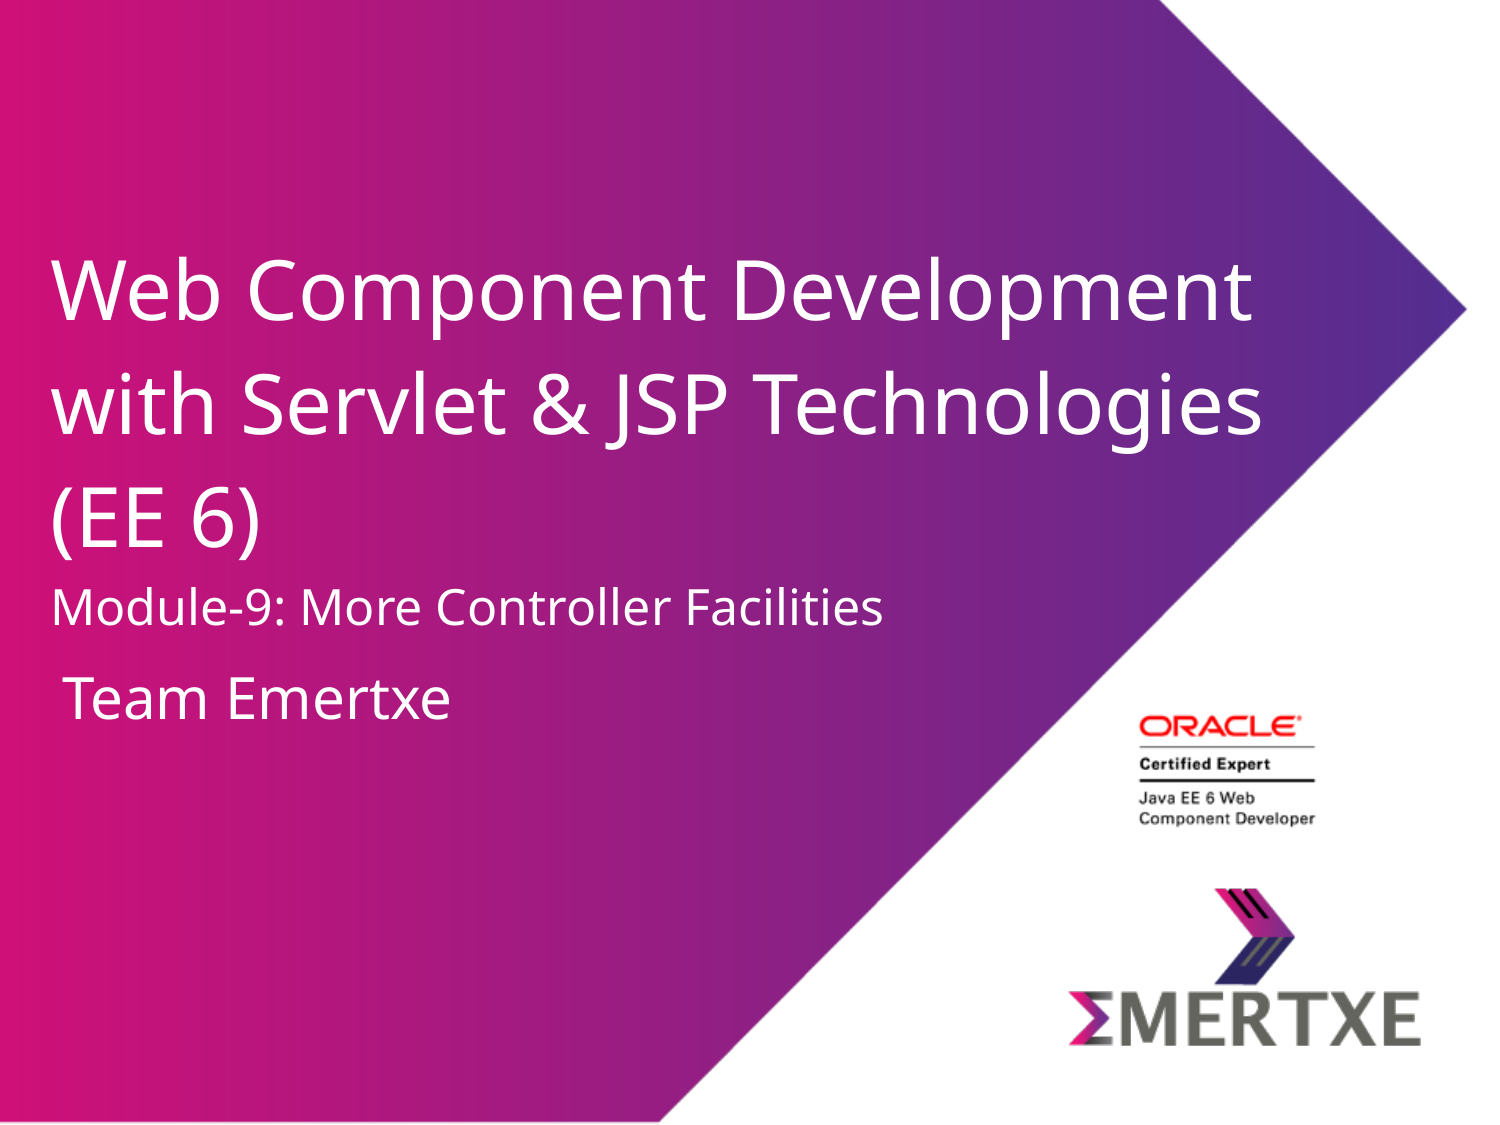

Web Component Development with Servlet & JSP Technologies (EE 6)
Module-9: More Controller Facilities
Team Emertxe